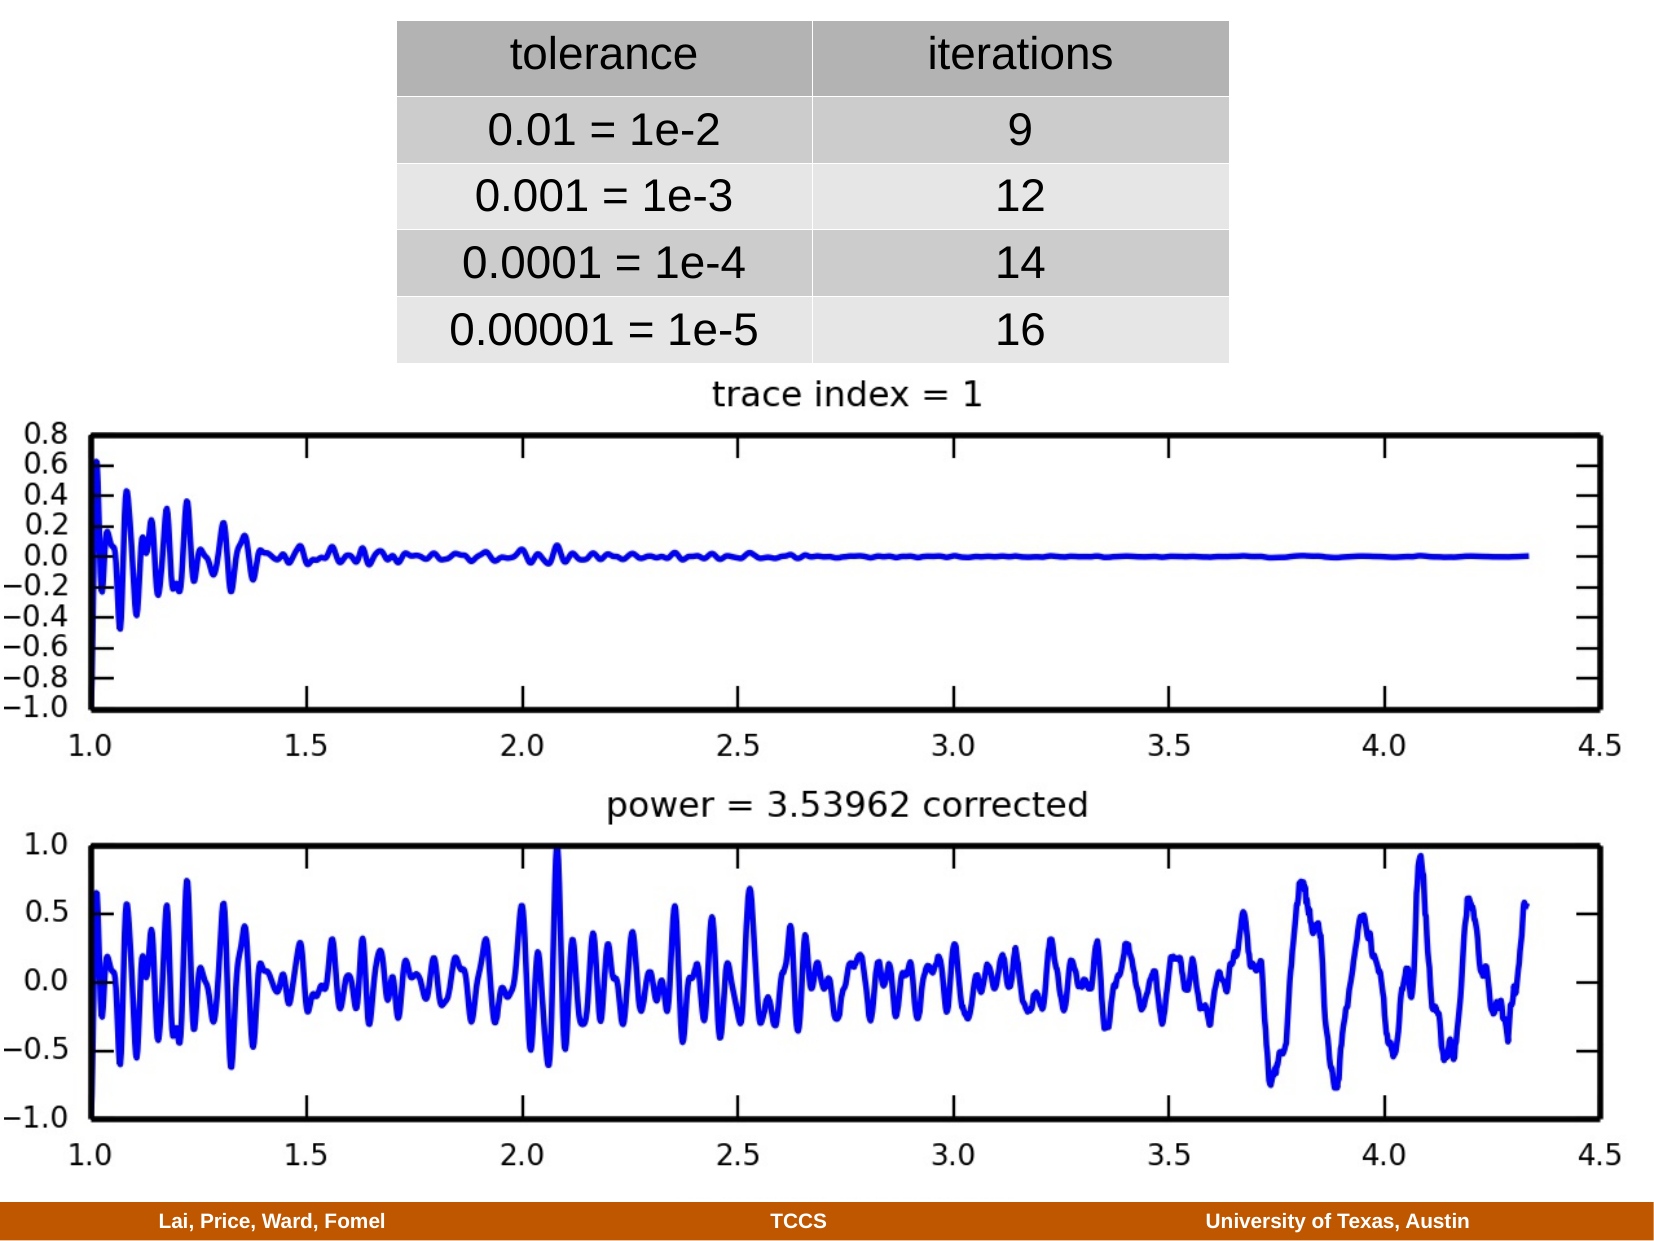

| tolerance | iterations |
| --- | --- |
| 0.01 = 1e-2 | 9 |
| 0.001 = 1e-3 | 12 |
| 0.0001 = 1e-4 | 14 |
| 0.00001 = 1e-5 | 16 |